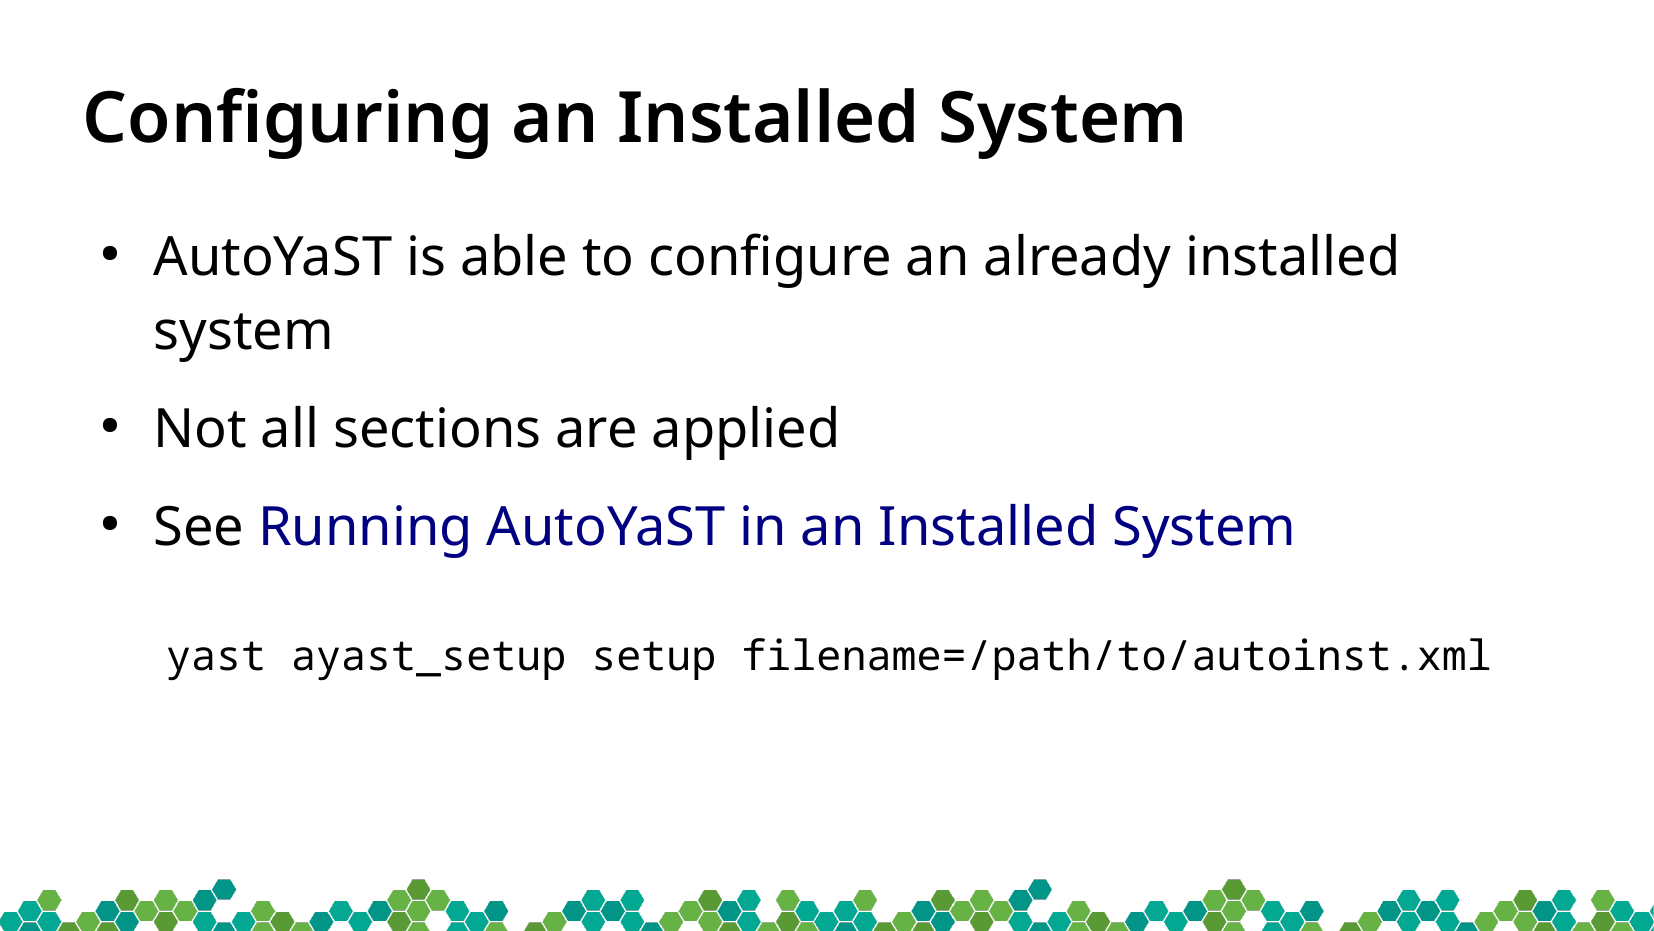

# Configuring an Installed System
AutoYaST is able to configure an already installed system
Not all sections are applied
See Running AutoYaST in an Installed System
yast ayast_setup setup filename=/path/to/autoinst.xml